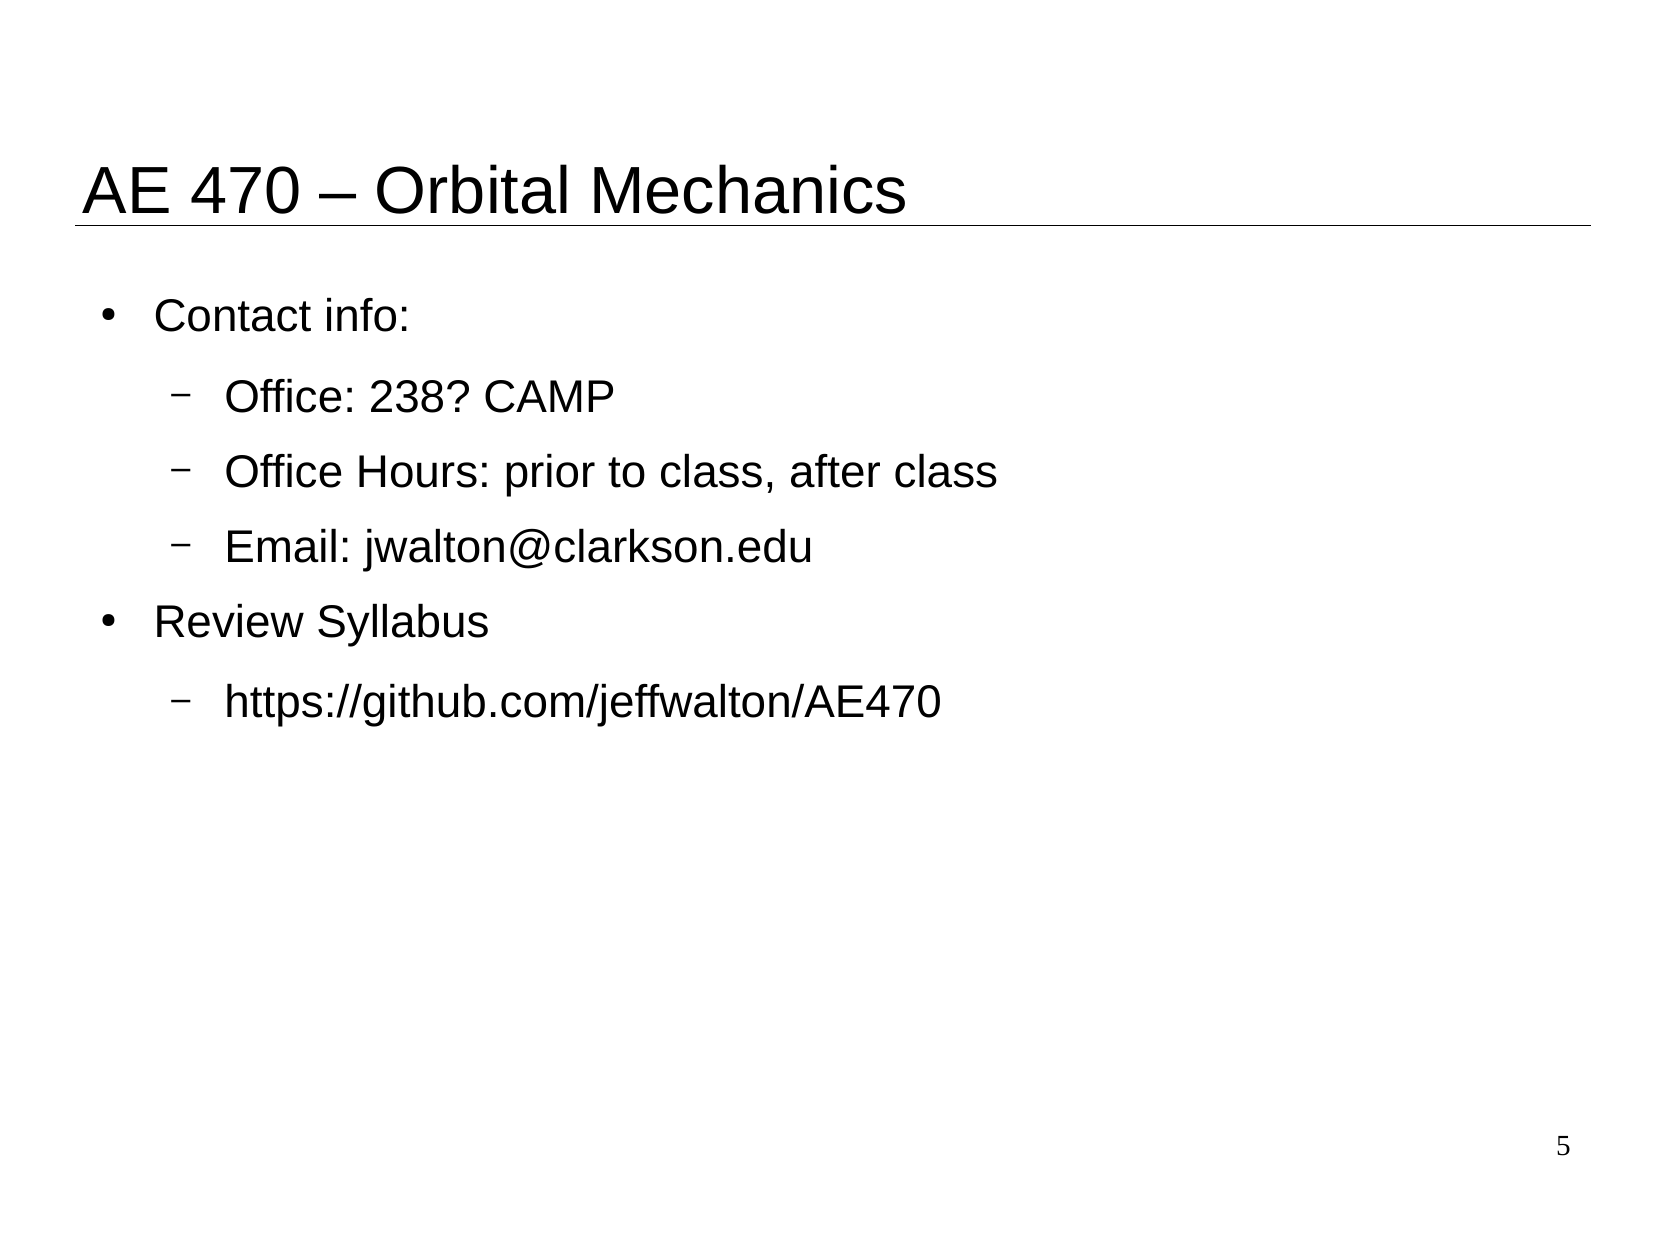

# AE 470 – Orbital Mechanics
Contact info:
Office: 238? CAMP
Office Hours: prior to class, after class
Email: jwalton@clarkson.edu
Review Syllabus
https://github.com/jeffwalton/AE470
5